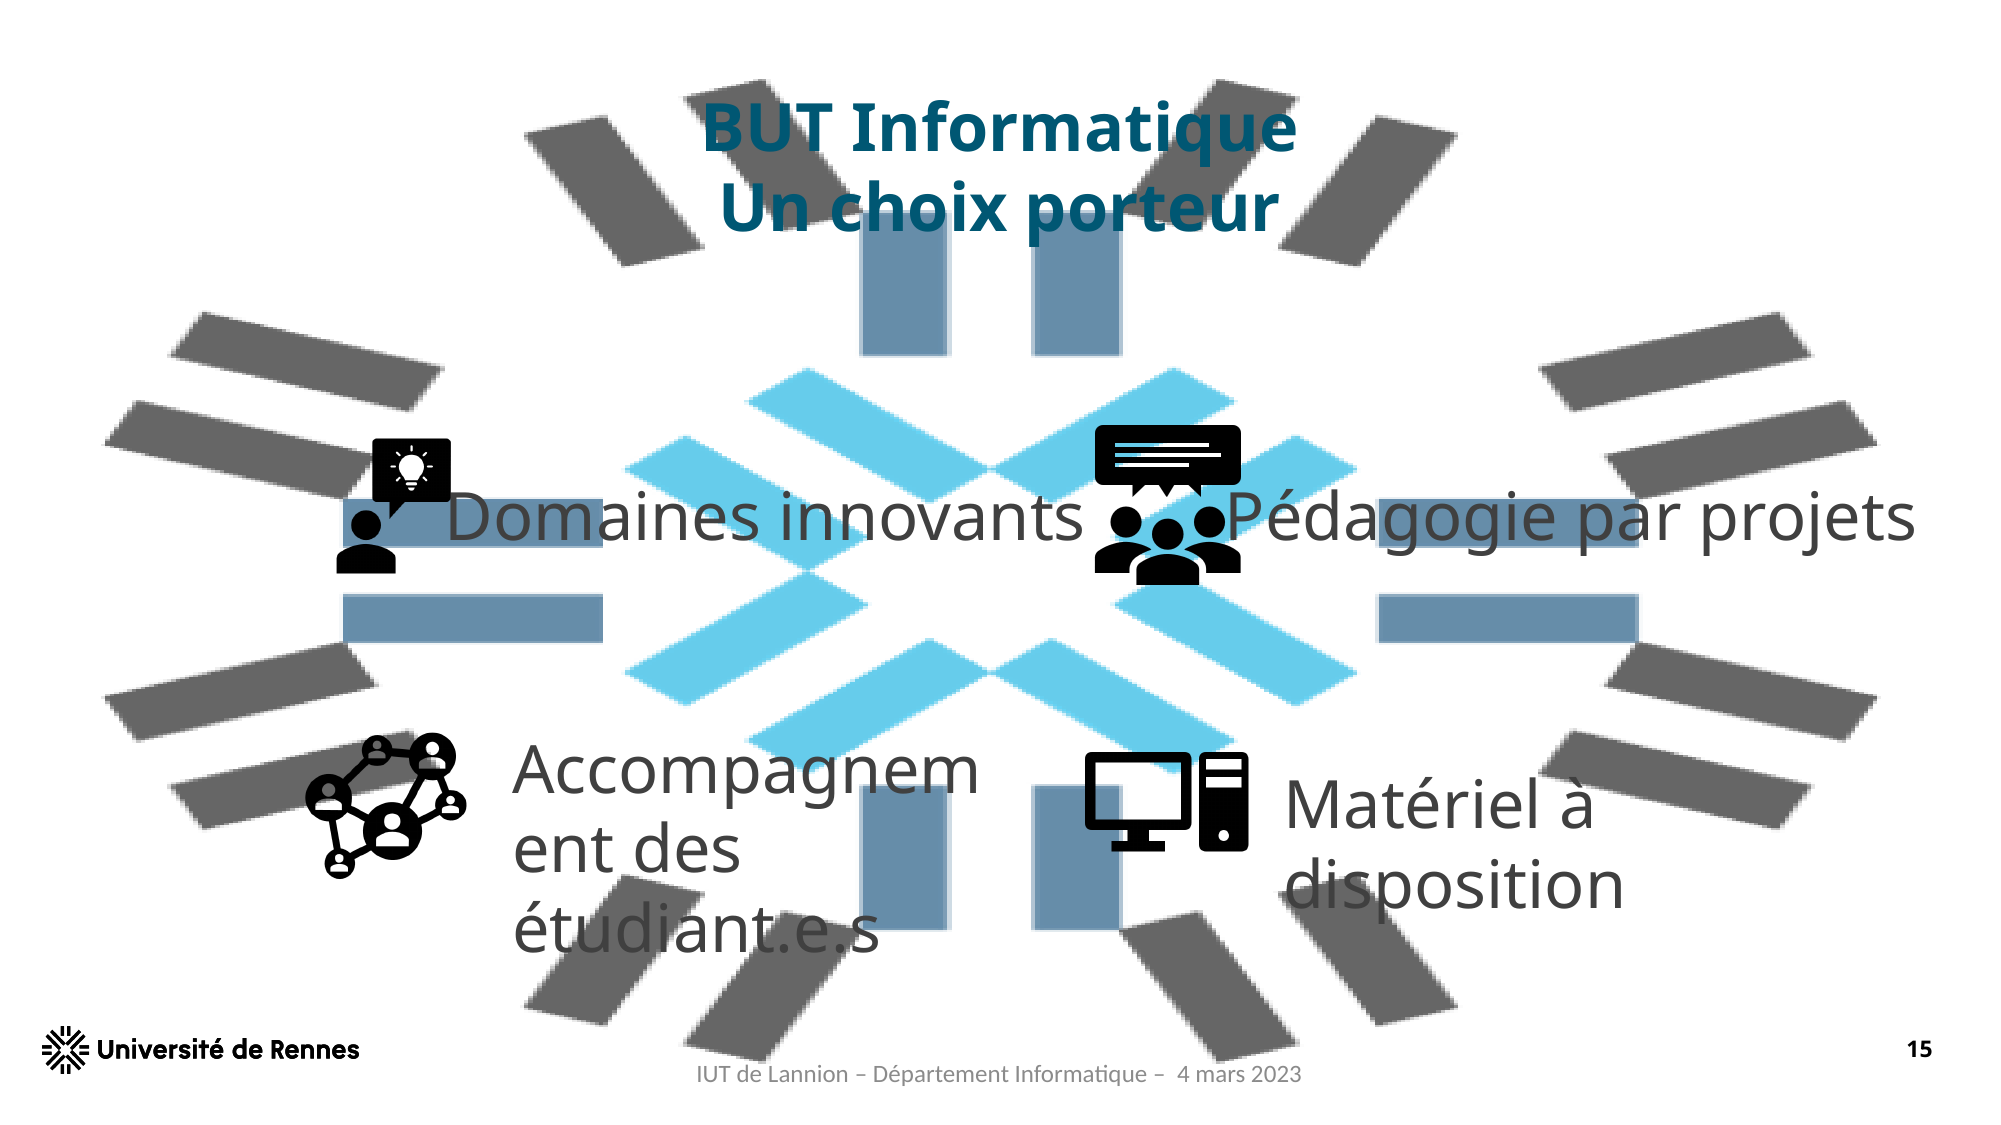

BUT Informatique
Un choix porteur
Domaines innovants
Pédagogie par projets
Accompagnement des étudiant.e.s
Matériel à disposition
15
IUT de Lannion – Département Informatique – 4 mars 2023